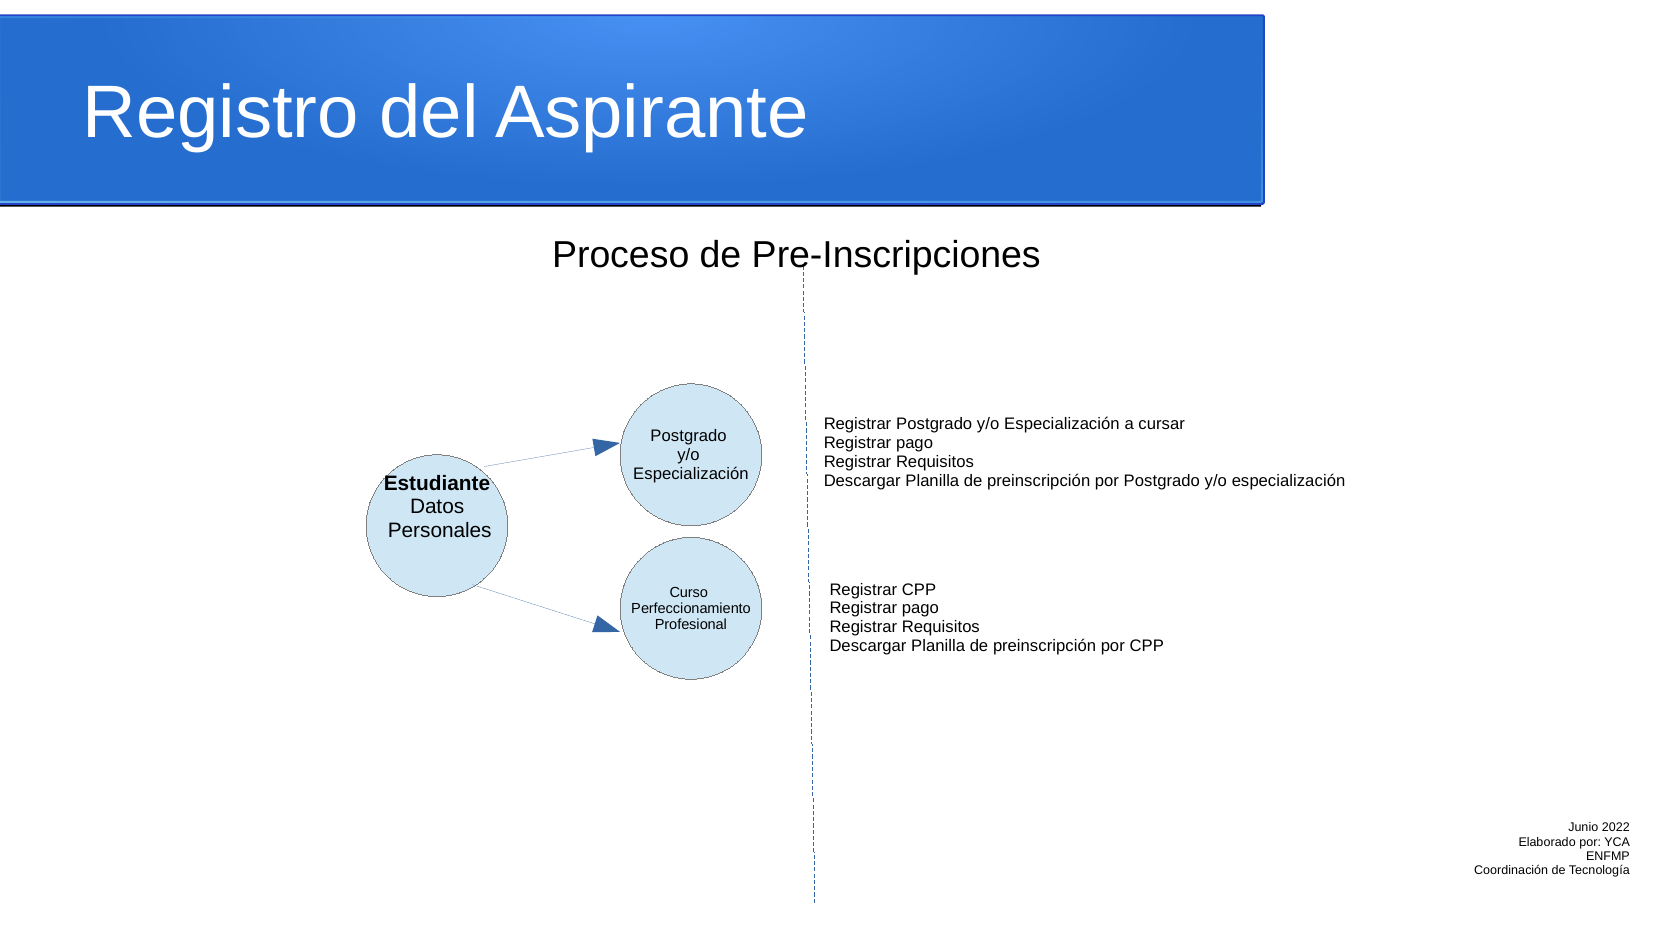

# Registro del Aspirante
Proceso de Pre-Inscripciones
Postgrado
y/o
Especialización
Registrar Postgrado y/o Especialización a cursar
Registrar pago
Registrar Requisitos
Descargar Planilla de preinscripción por Postgrado y/o especialización
Estudiante
Datos
 Personales
Curso
Perfeccionamiento
Profesional
Registrar CPP
Registrar pago
Registrar Requisitos
Descargar Planilla de preinscripción por CPP
Junio 2022
Elaborado por: YCA
ENFMP
Coordinación de Tecnología